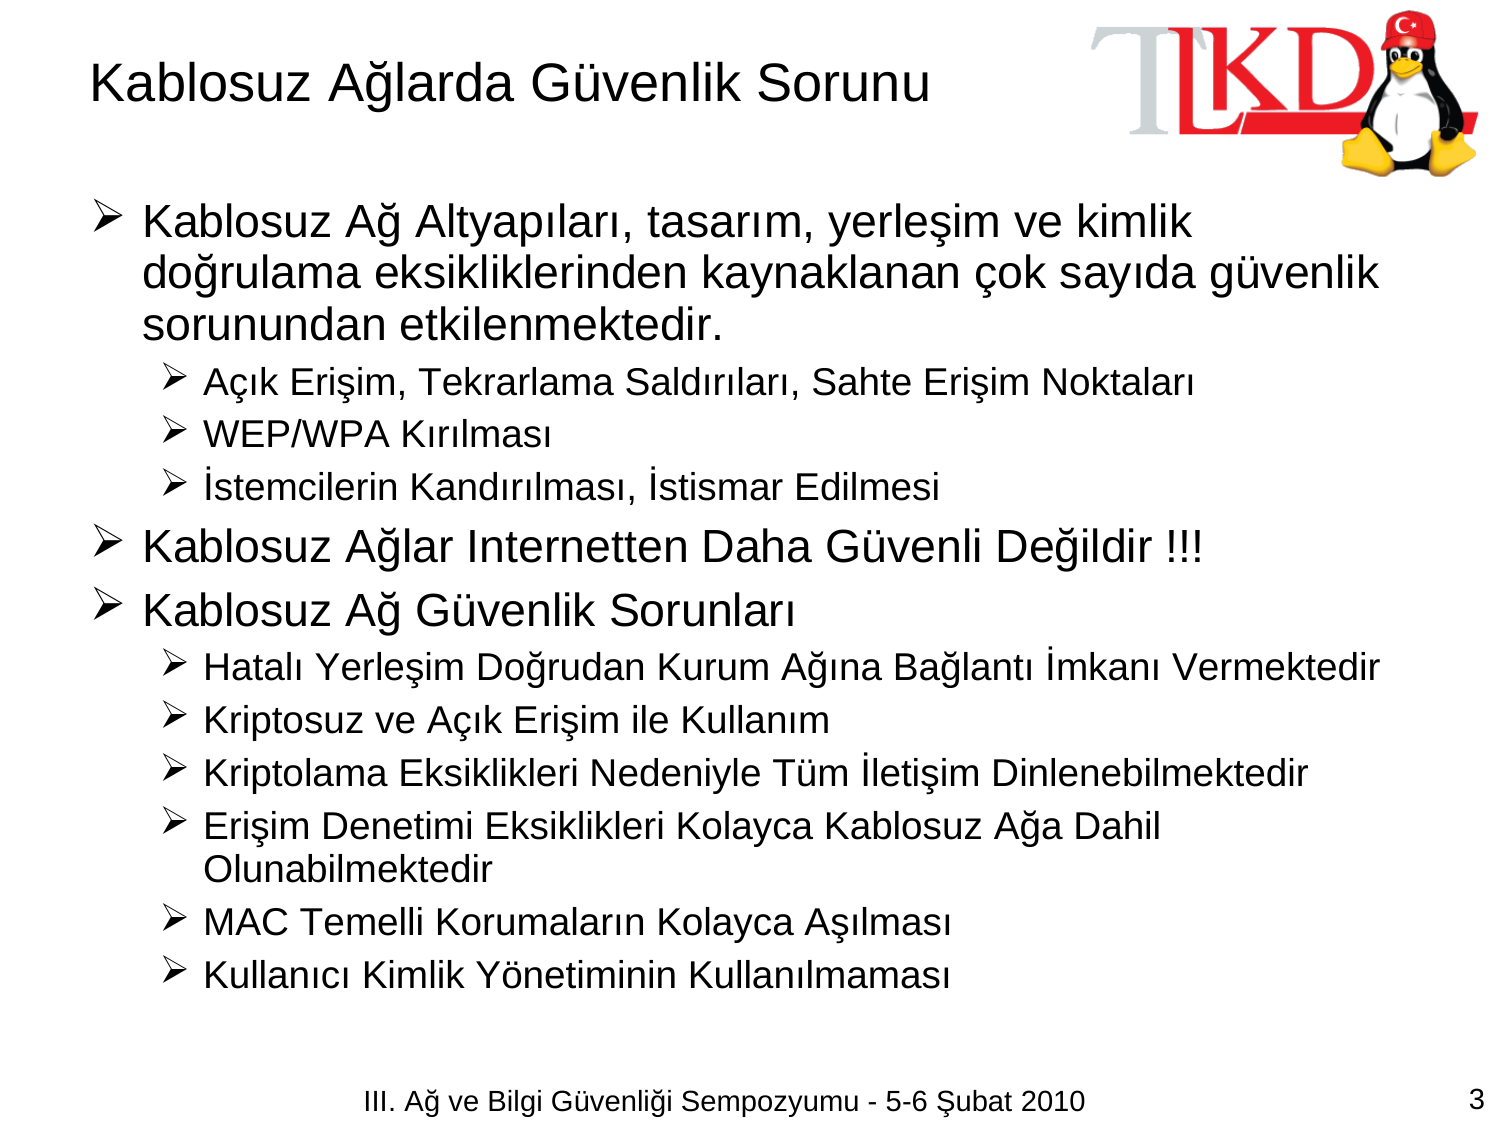

# Kablosuz Ağlarda Güvenlik Sorunu
Kablosuz Ağ Altyapıları, tasarım, yerleşim ve kimlik doğrulama eksikliklerinden kaynaklanan çok sayıda güvenlik sorunundan etkilenmektedir.
Açık Erişim, Tekrarlama Saldırıları, Sahte Erişim Noktaları
WEP/WPA Kırılması
İstemcilerin Kandırılması, İstismar Edilmesi
Kablosuz Ağlar Internetten Daha Güvenli Değildir !!!
Kablosuz Ağ Güvenlik Sorunları
Hatalı Yerleşim Doğrudan Kurum Ağına Bağlantı İmkanı Vermektedir
Kriptosuz ve Açık Erişim ile Kullanım
Kriptolama Eksiklikleri Nedeniyle Tüm İletişim Dinlenebilmektedir
Erişim Denetimi Eksiklikleri Kolayca Kablosuz Ağa Dahil Olunabilmektedir
MAC Temelli Korumaların Kolayca Aşılması
Kullanıcı Kimlik Yönetiminin Kullanılmaması
3